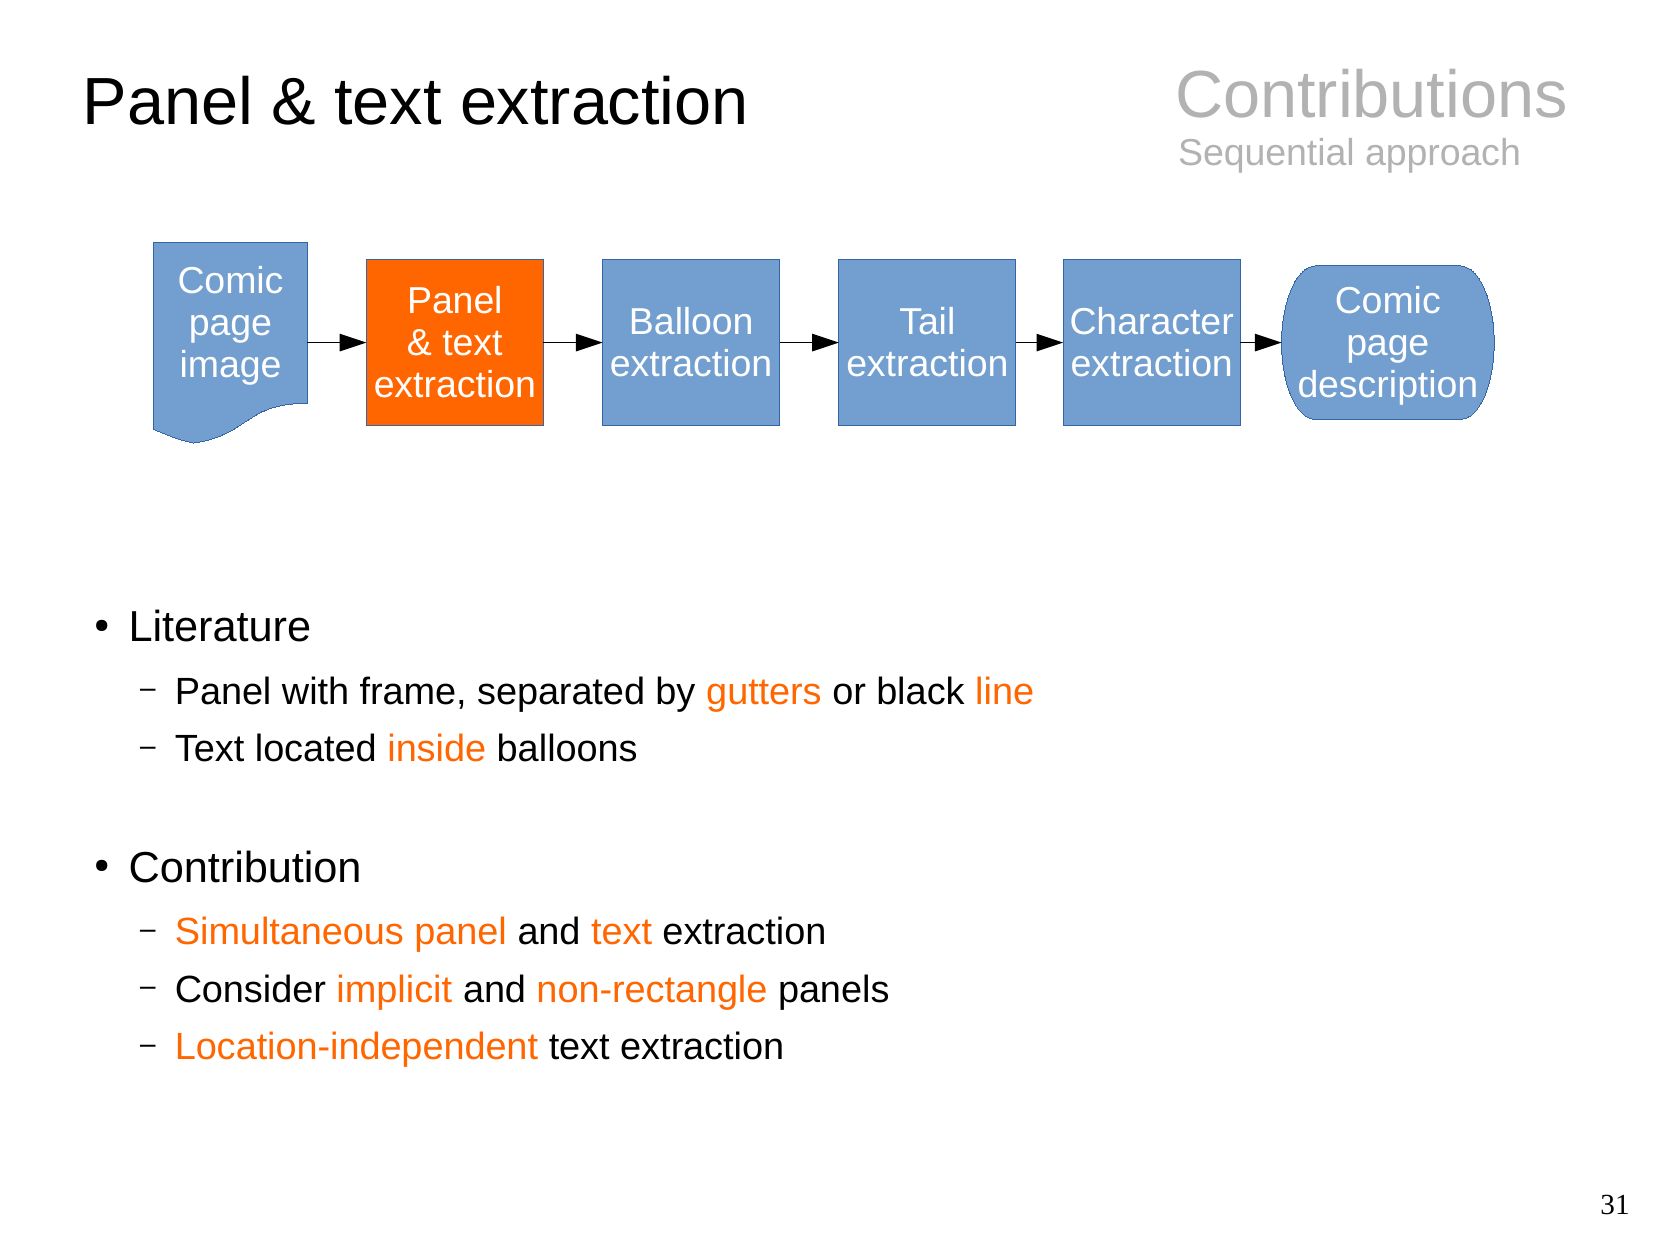

# Panel & text extraction
Comic
page
image
Panel
& text
extraction
Balloon
extraction
Tail
extraction
Character
extraction
Comic
page
description
Literature
Panel with frame, separated by gutters or black line
Text located inside balloons
Contribution
Simultaneous panel and text extraction
Consider implicit and non-rectangle panels
Location-independent text extraction
31